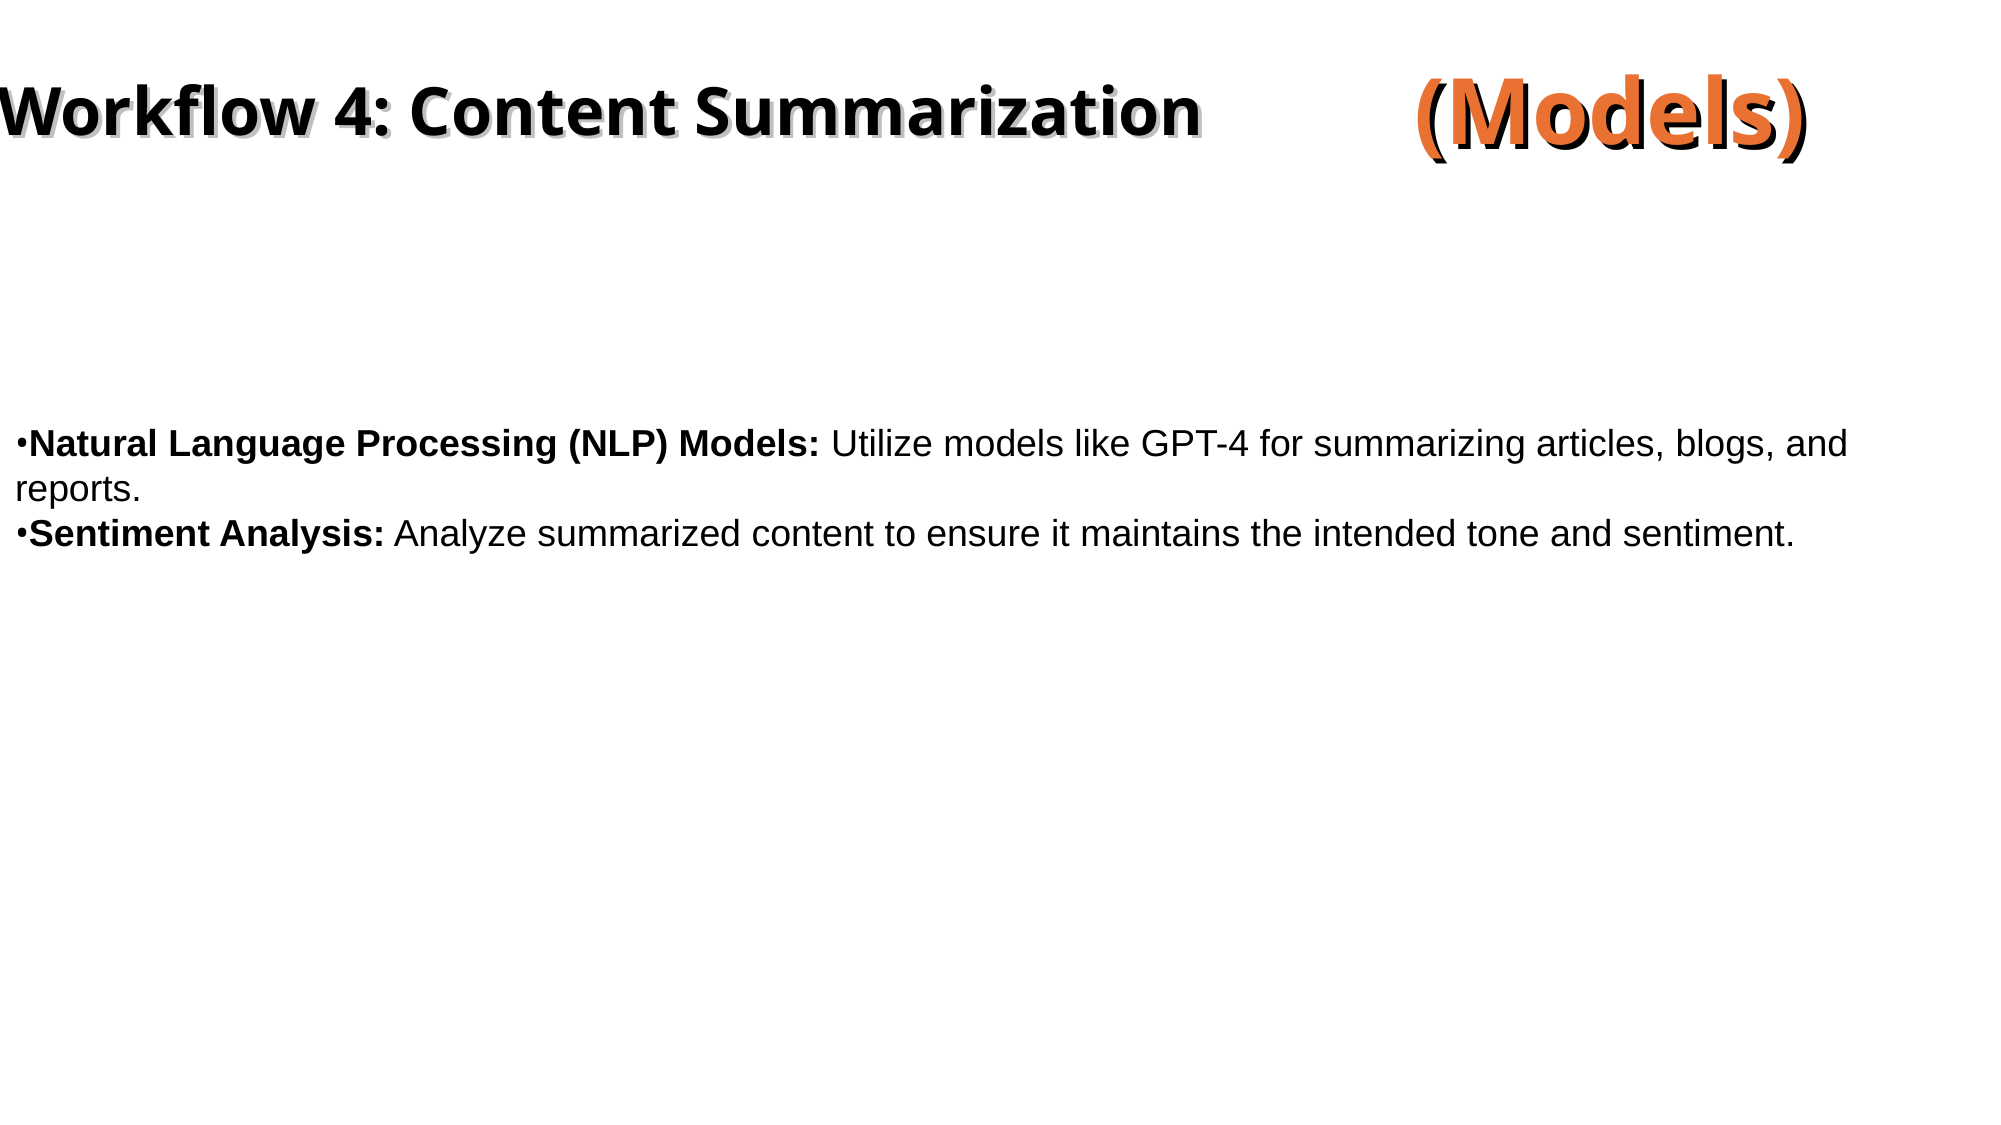

(Models)
Workflow 4: Content Summarization
Natural Language Processing (NLP) Models: Utilize models like GPT-4 for summarizing articles, blogs, and reports.
Sentiment Analysis: Analyze summarized content to ensure it maintains the intended tone and sentiment.